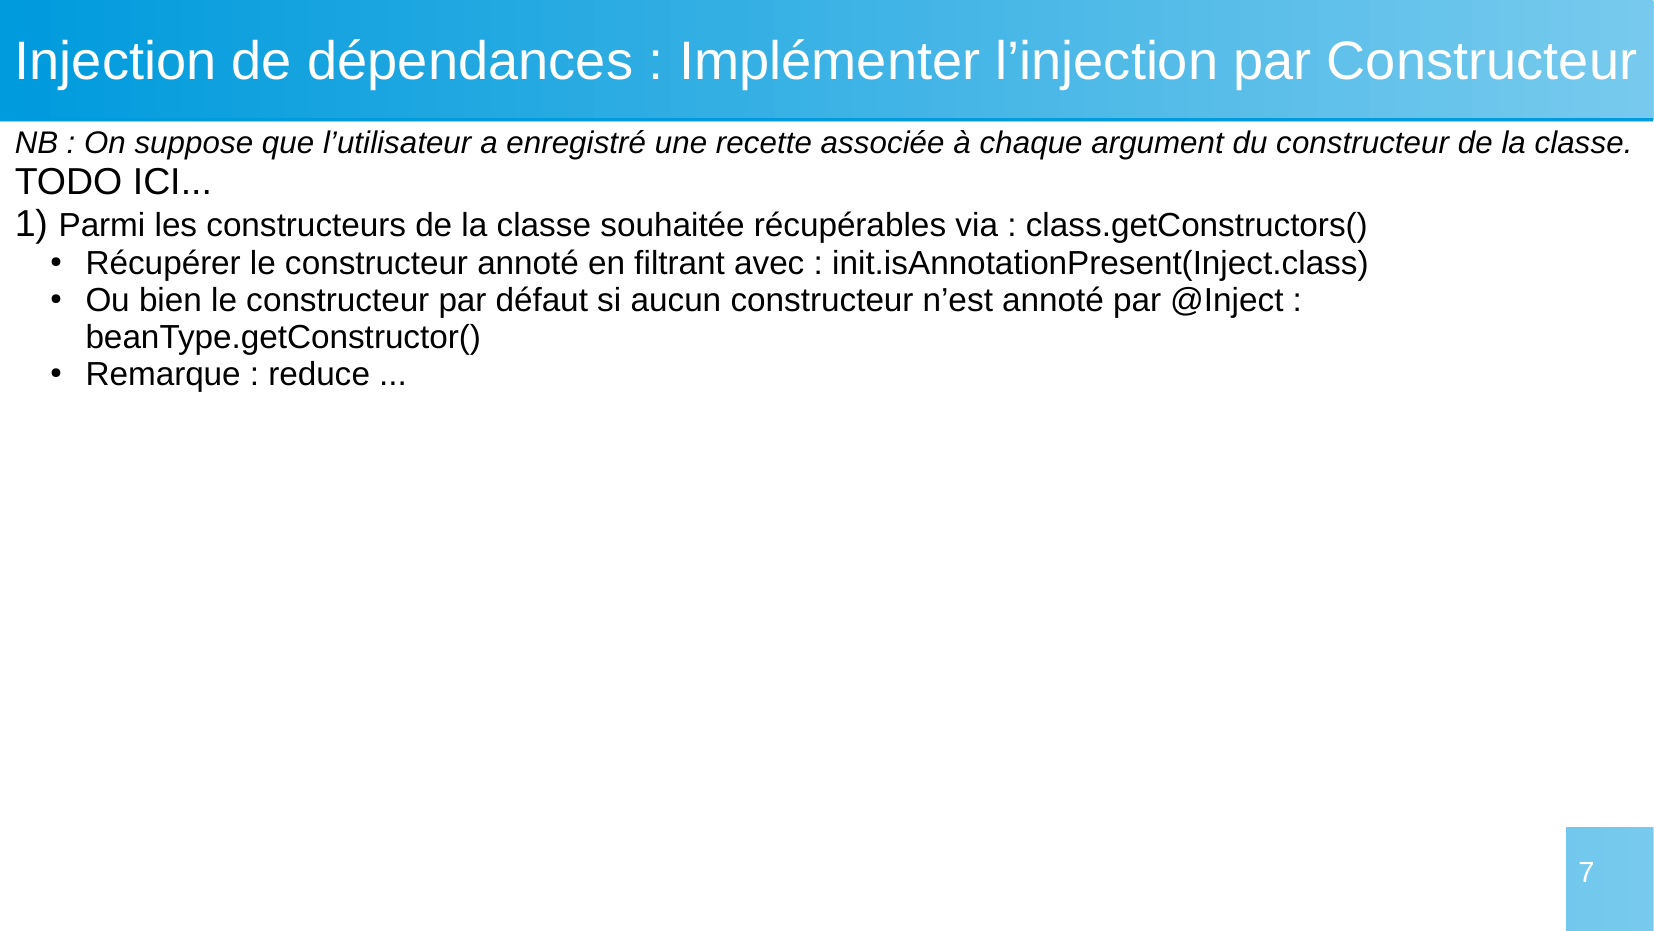

# Injection de dépendances : Implémenter l’injection par Constructeur
NB : On suppose que l’utilisateur a enregistré une recette associée à chaque argument du constructeur de la classe.
TODO ICI...
1) Parmi les constructeurs de la classe souhaitée récupérables via : class.getConstructors()
Récupérer le constructeur annoté en filtrant avec : init.isAnnotationPresent(Inject.class)
Ou bien le constructeur par défaut si aucun constructeur n’est annoté par @Inject : beanType.getConstructor()
Remarque : reduce ...
7